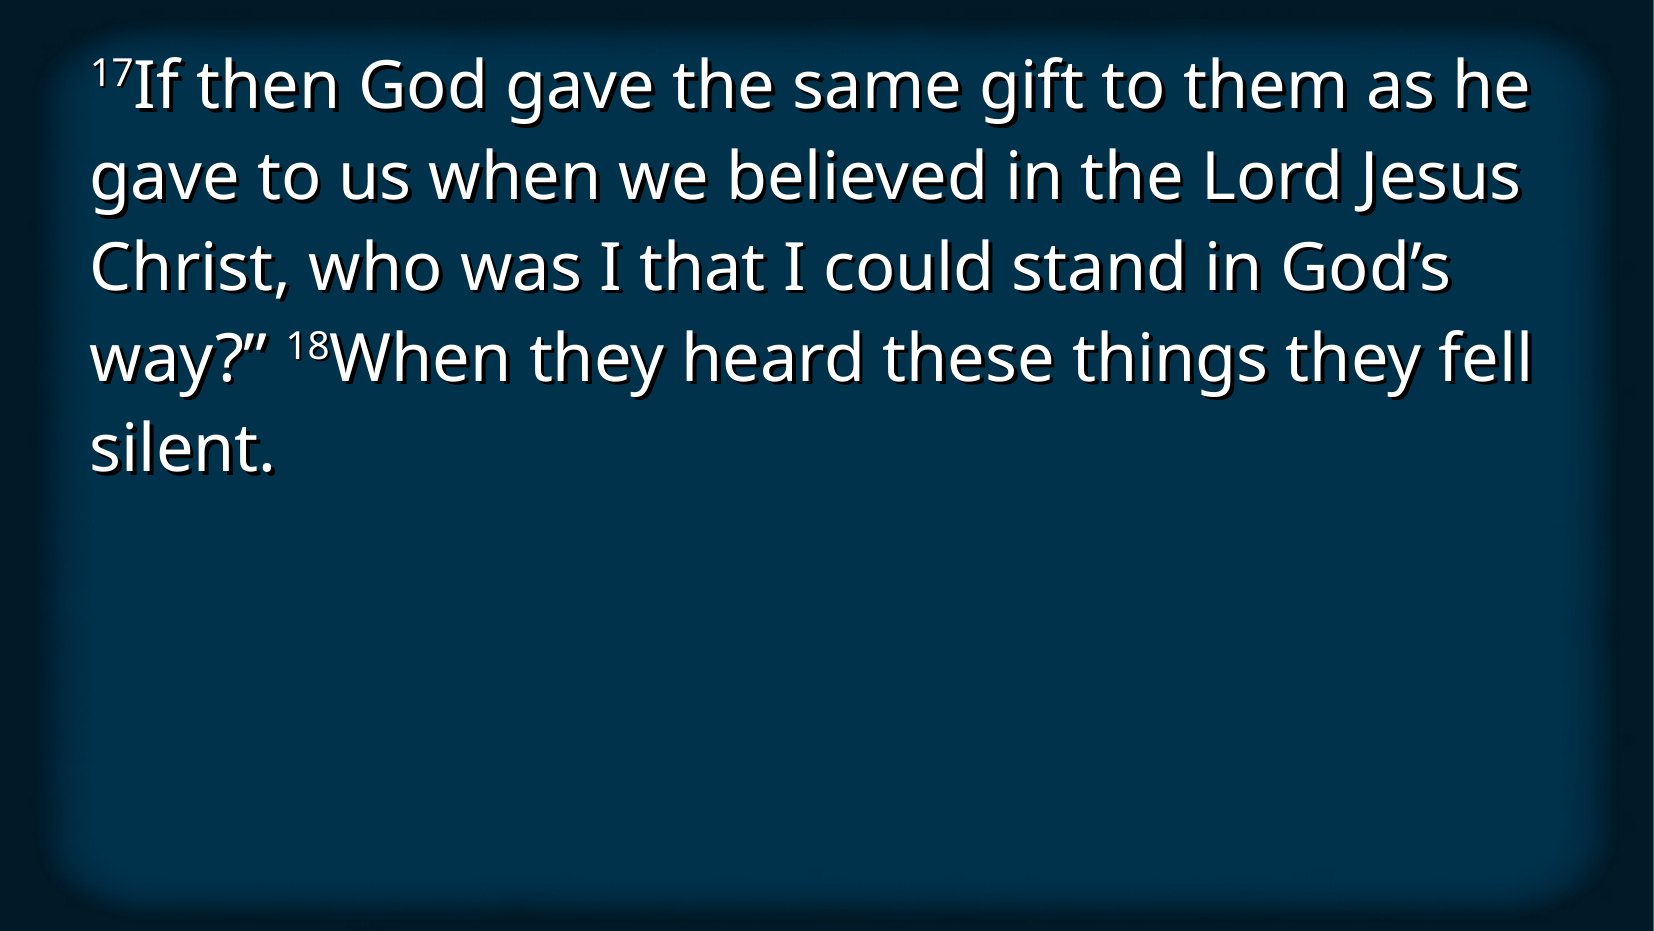

17If then God gave the same gift to them as he gave to us when we believed in the Lord Jesus Christ, who was I that I could stand in God’s way?” 18When they heard these things they fell silent.